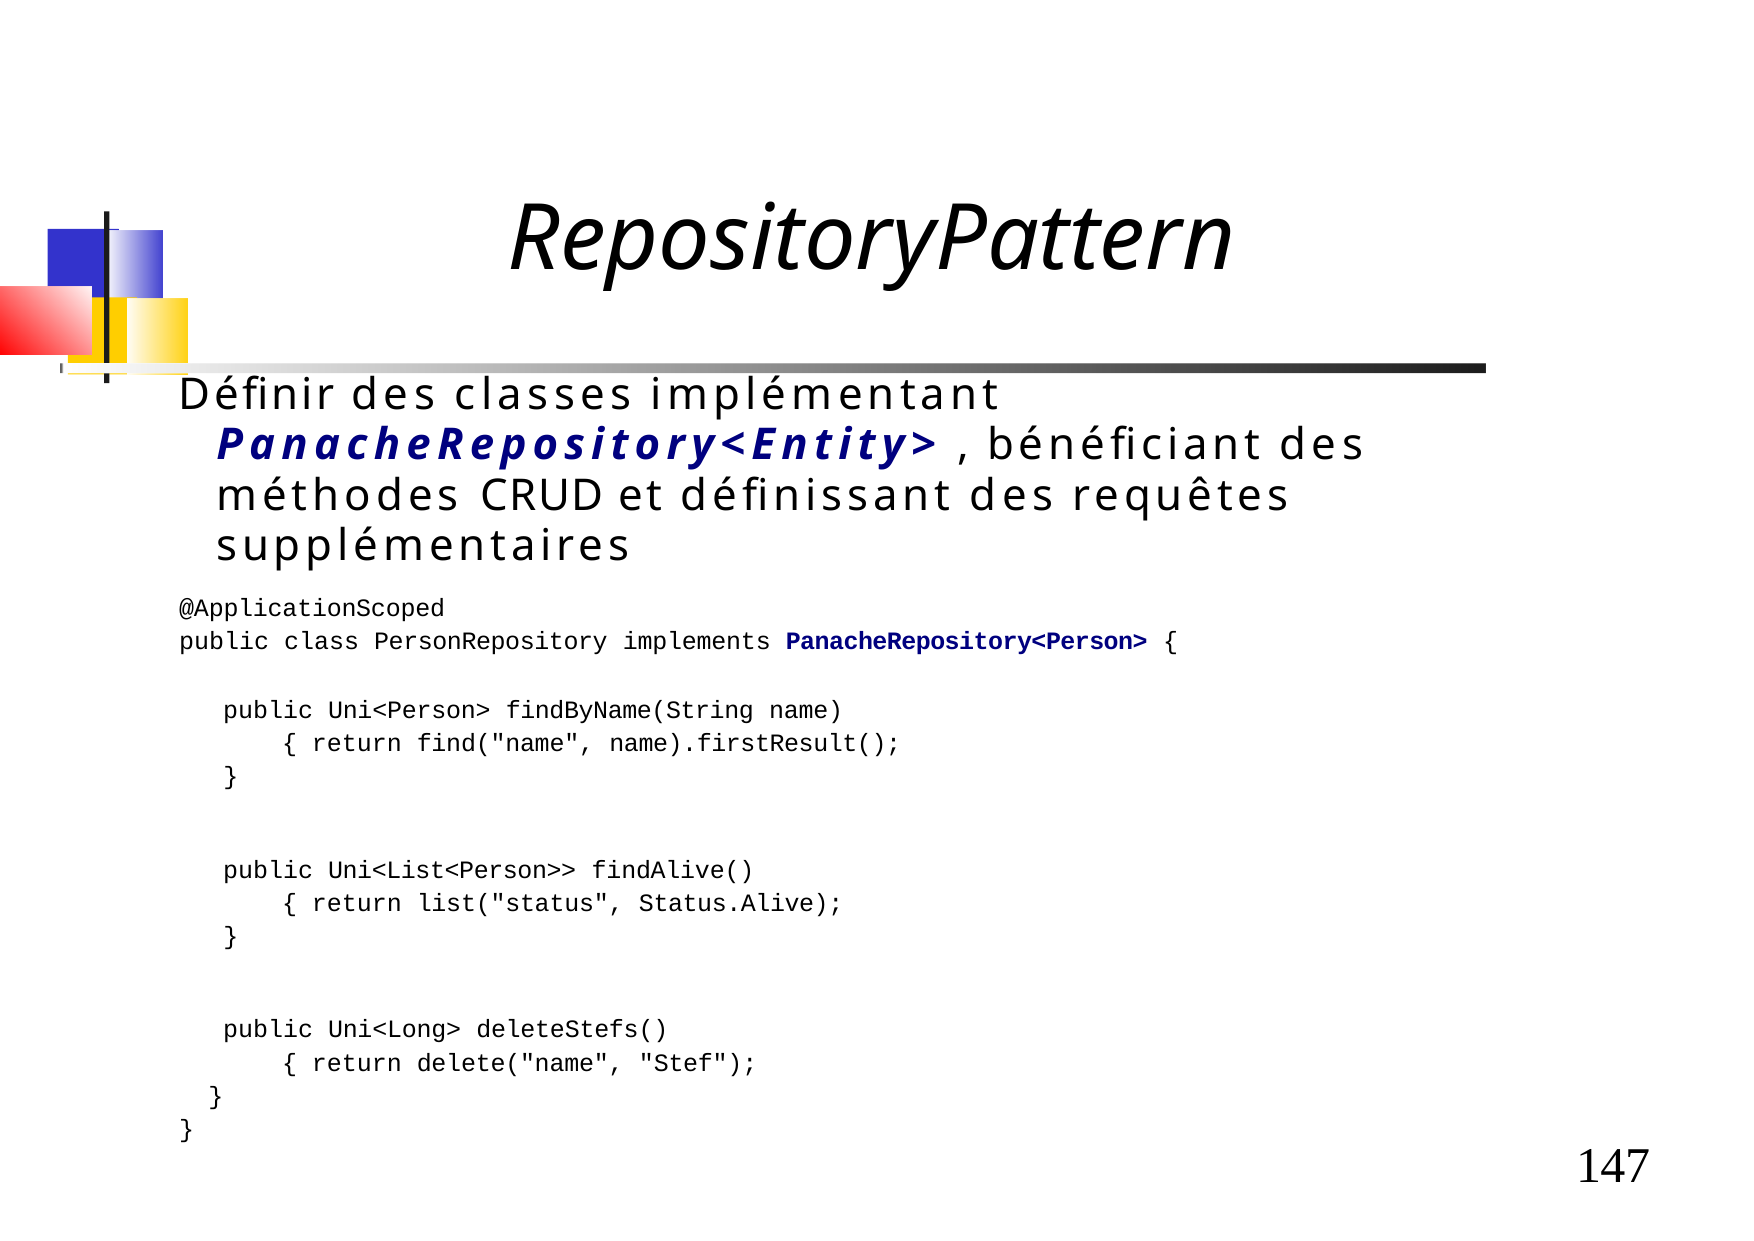

# RepositoryPattern
Définir des classes implémentant PanacheRepository<Entity> , bénéficiant des méthodes CRUD et définissant des requêtes supplémentaires
@ApplicationScoped
public class PersonRepository implements PanacheRepository<Person> {
public Uni<Person> findByName(String name){ return find("name", name).firstResult();
}
public Uni<List<Person>> findAlive(){ return list("status", Status.Alive);
}
public Uni<Long> deleteStefs(){ return delete("name", "Stef");
}
}
147